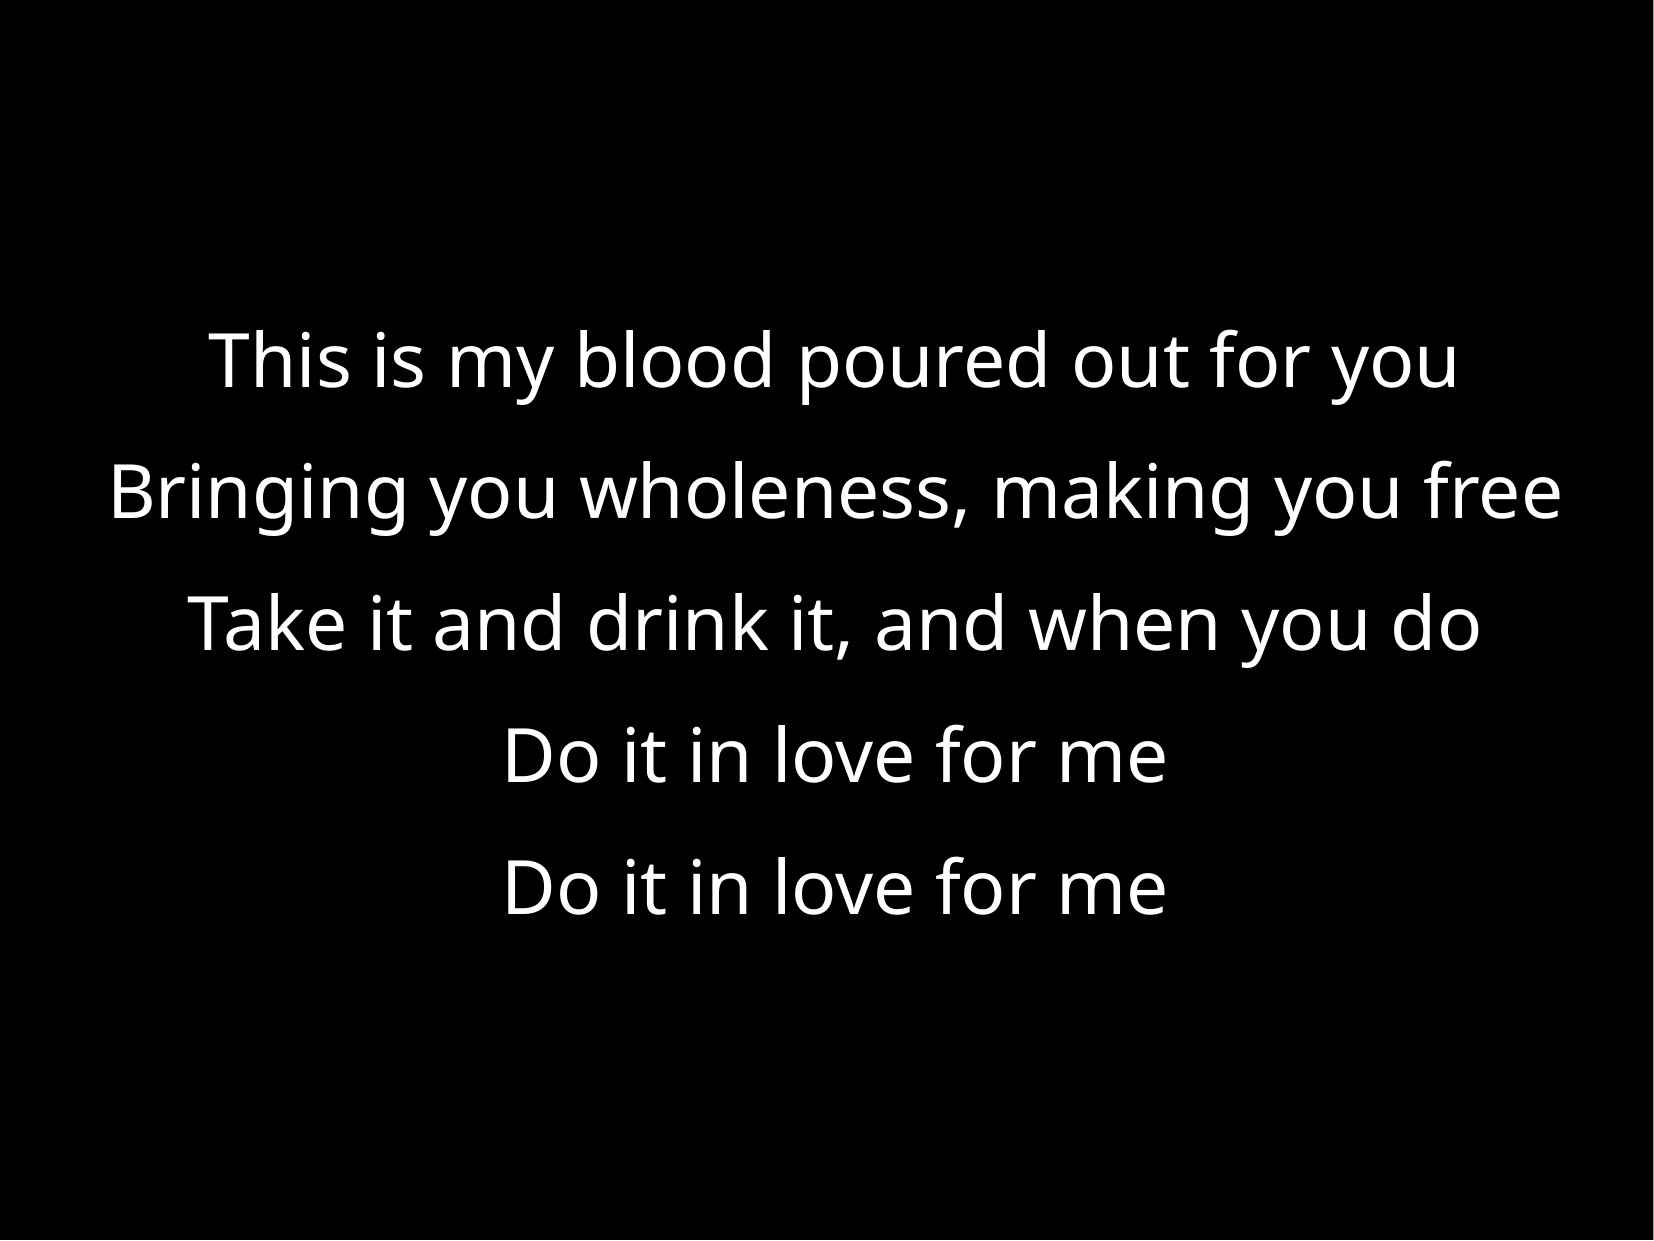

#
This is my blood poured out for you
Bringing you wholeness, making you free
Take it and drink it, and when you do
Do it in love for me
Do it in love for me